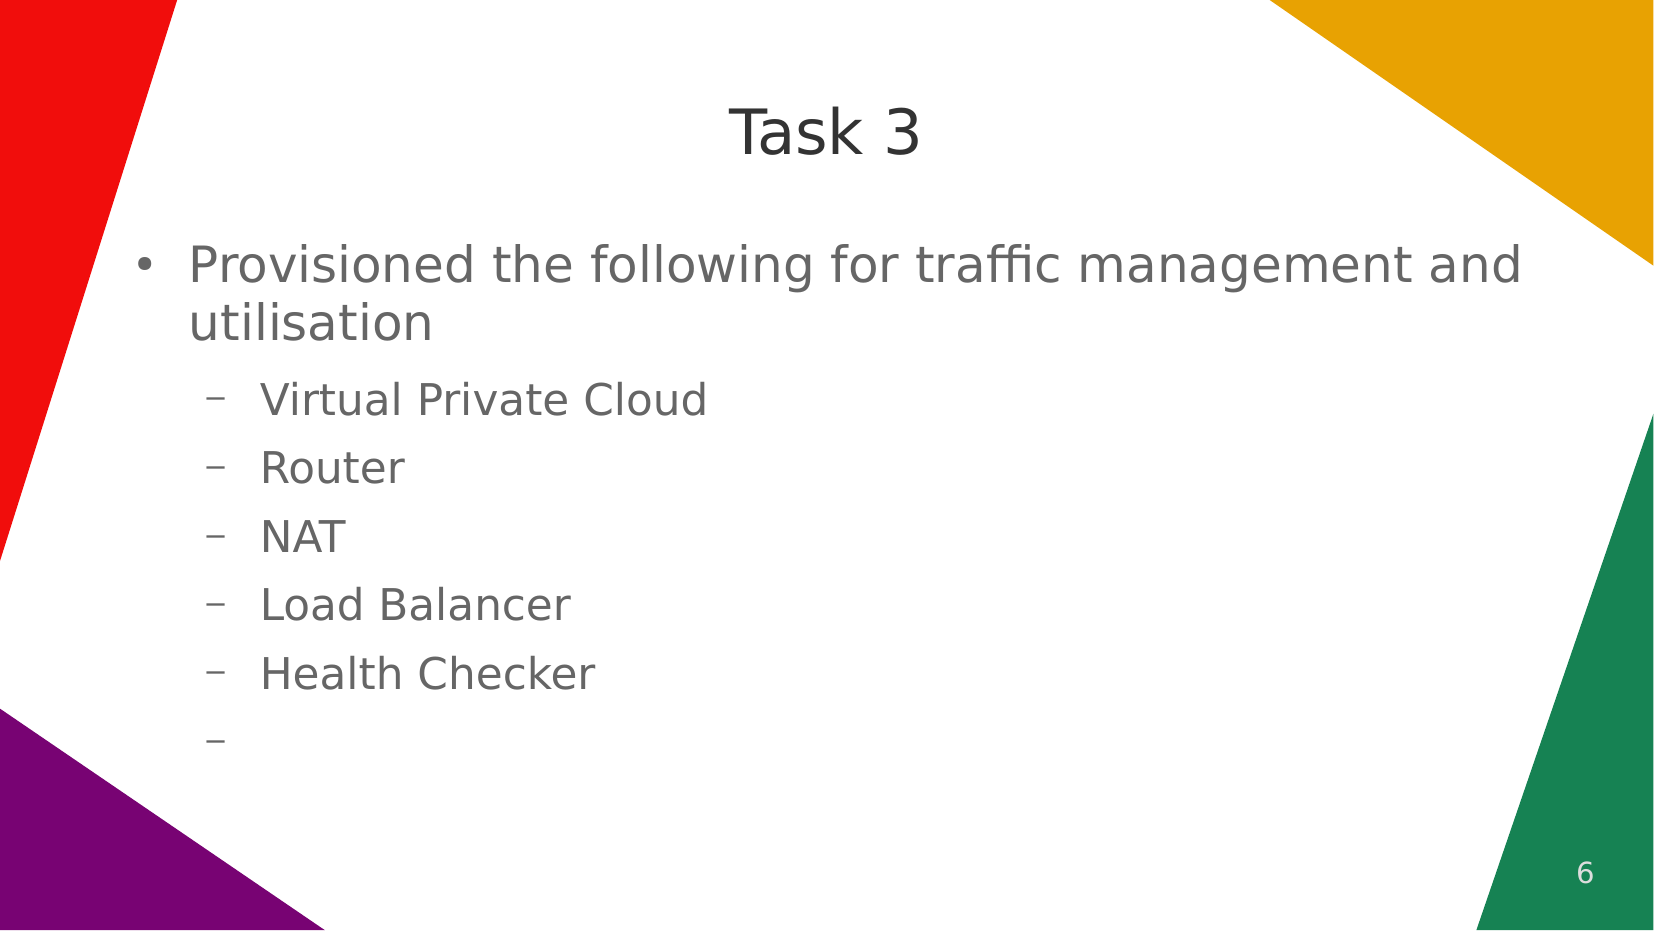

# Task 3
Provisioned the following for traffic management and utilisation
Virtual Private Cloud
Router
NAT
Load Balancer
Health Checker
6